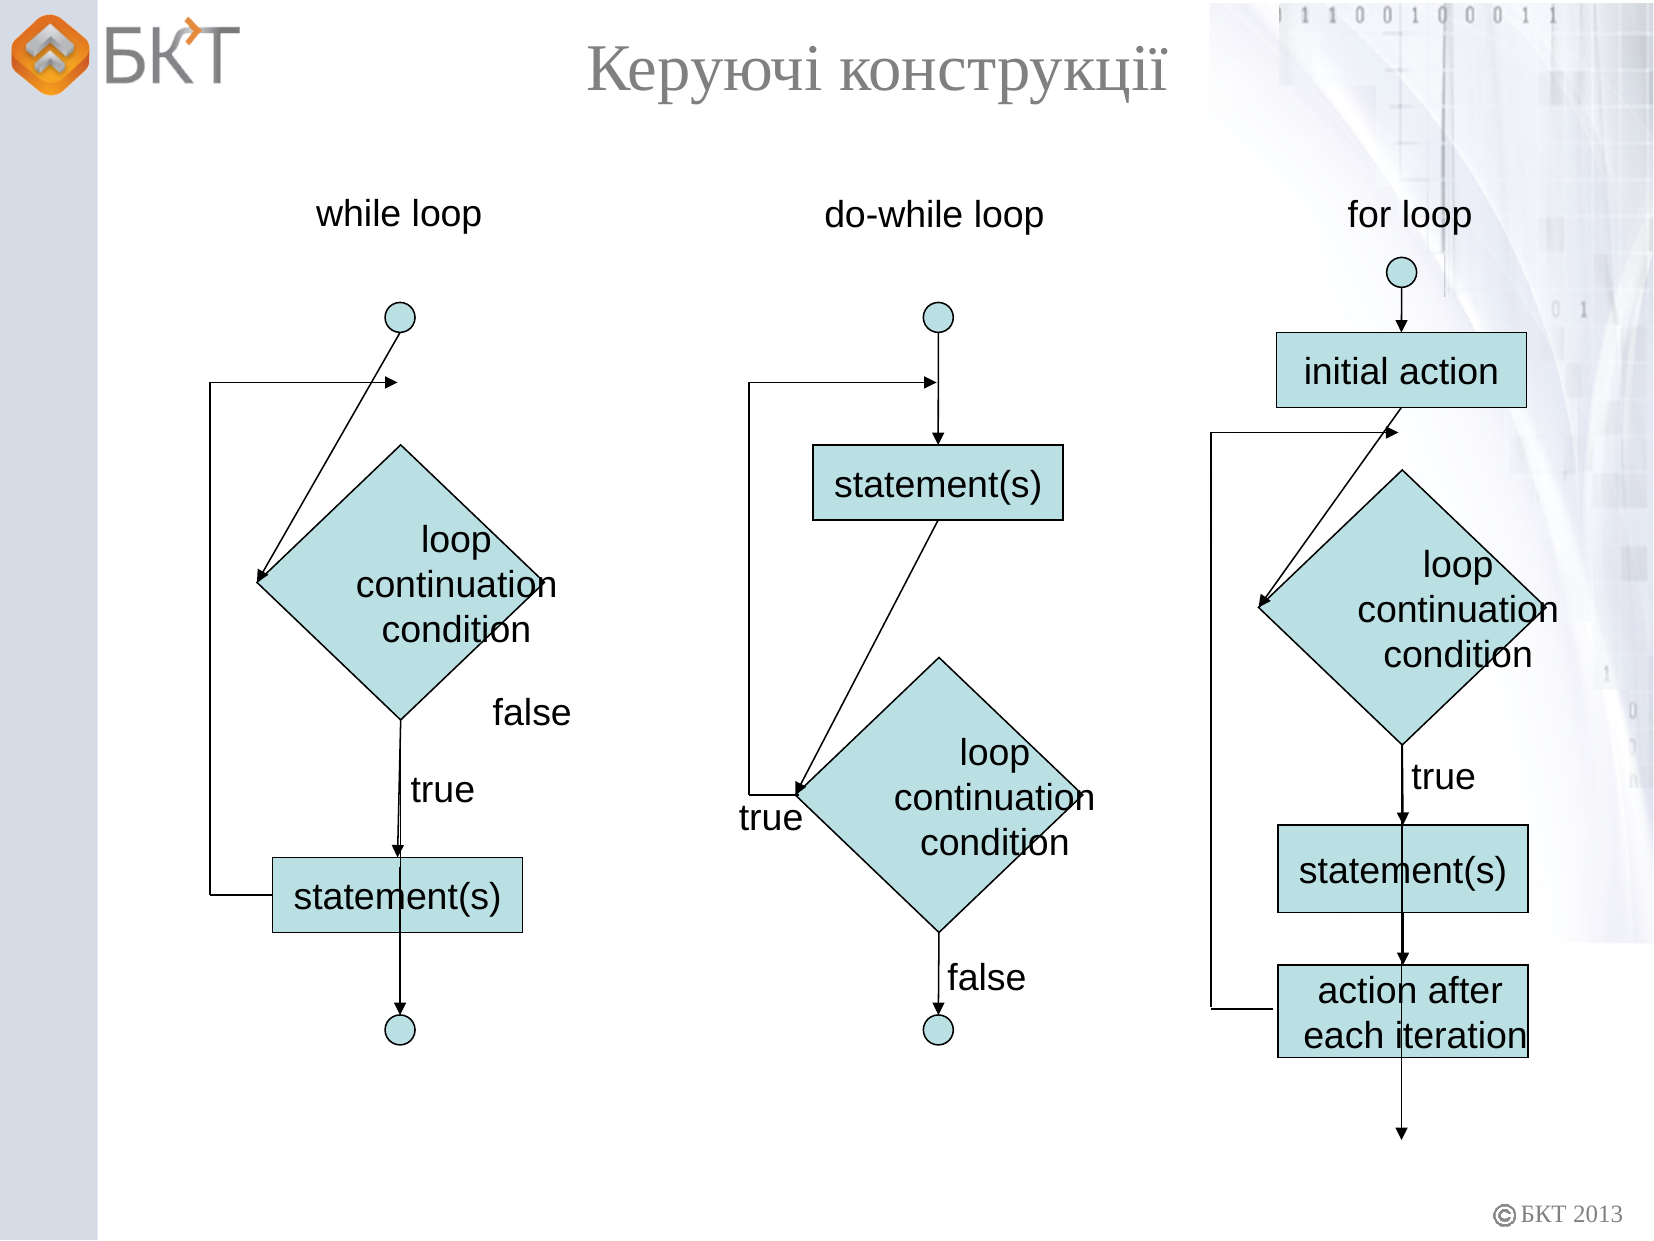

Керуючі конструкції
while loop
do-while loop
for loop
initial action
loop
continuation
condition
statement(s)
loop
continuation
condition
loop
continuation
condition
false
true
true
true
statement(s)
statement(s)
false
action after
 each iteration
БКТ 2013